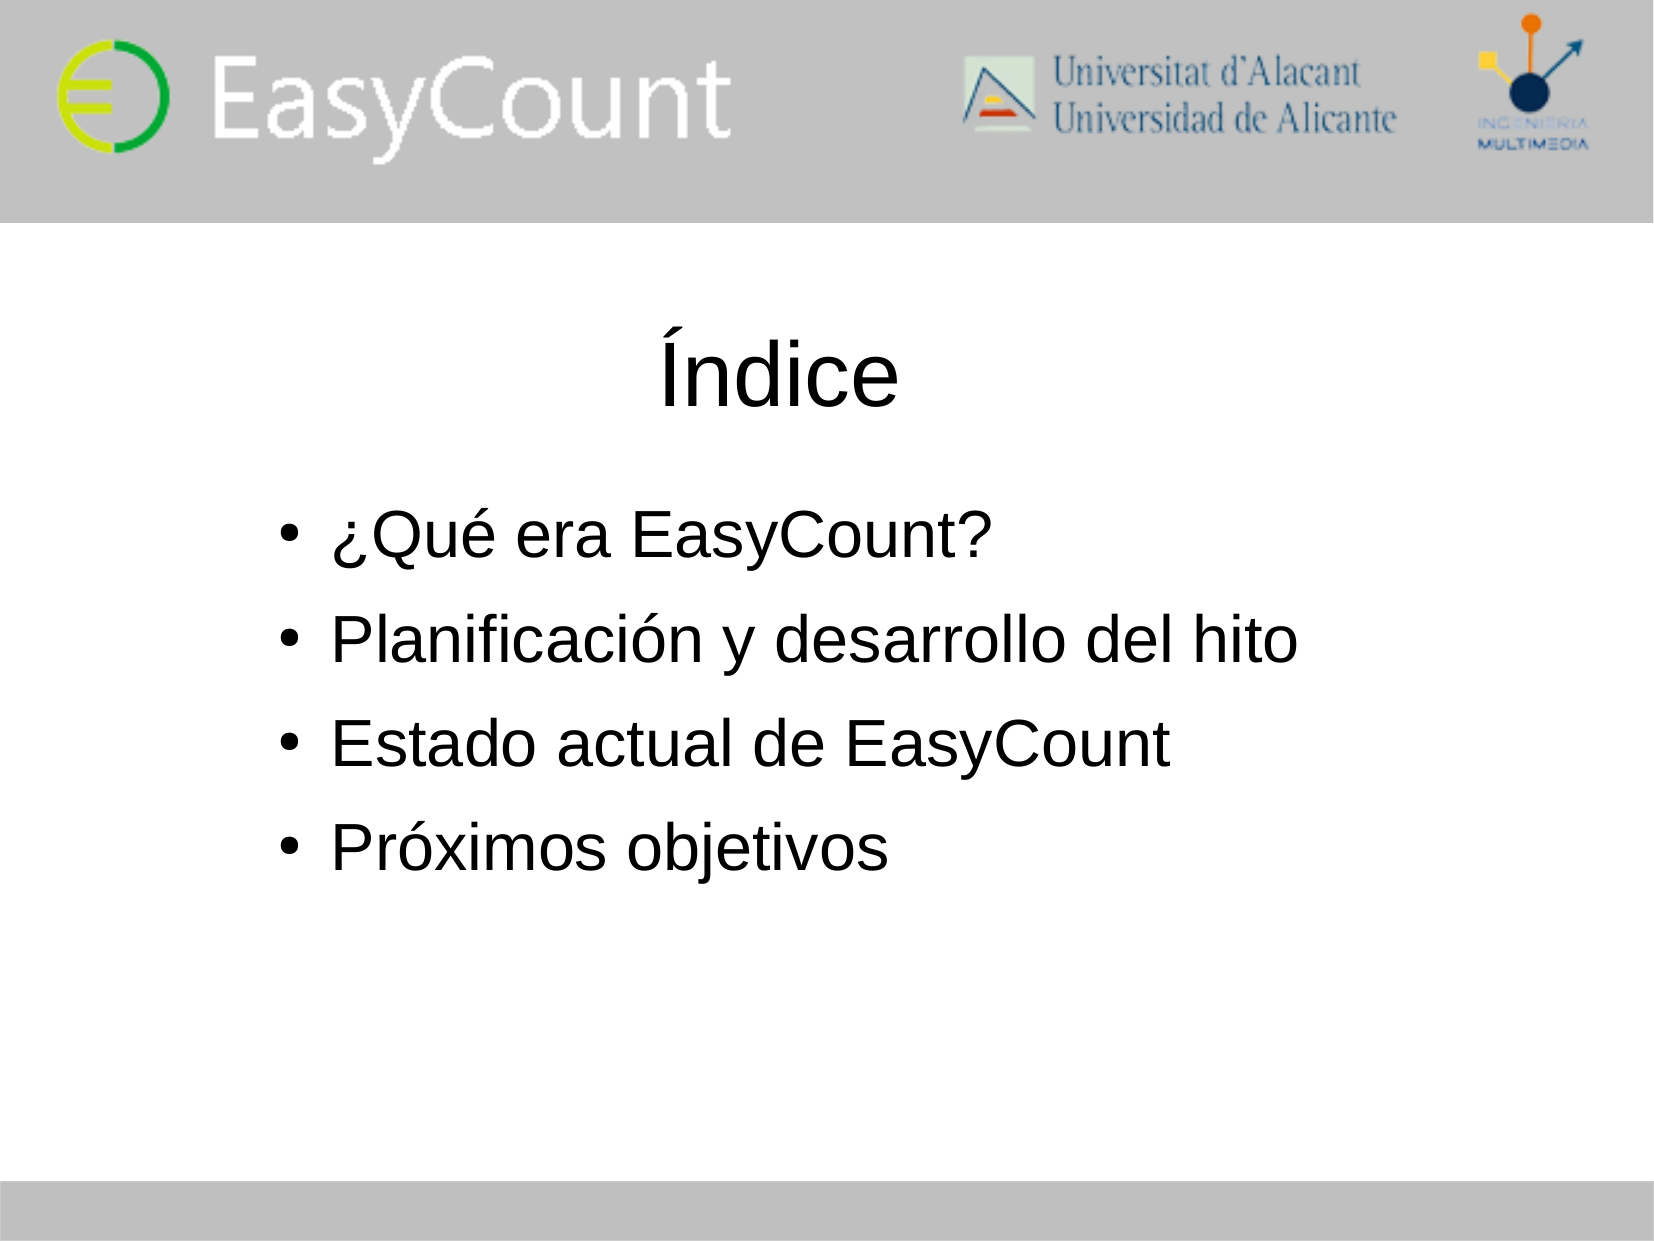

# Índice
¿Qué era EasyCount?
Planificación y desarrollo del hito
Estado actual de EasyCount
Próximos objetivos